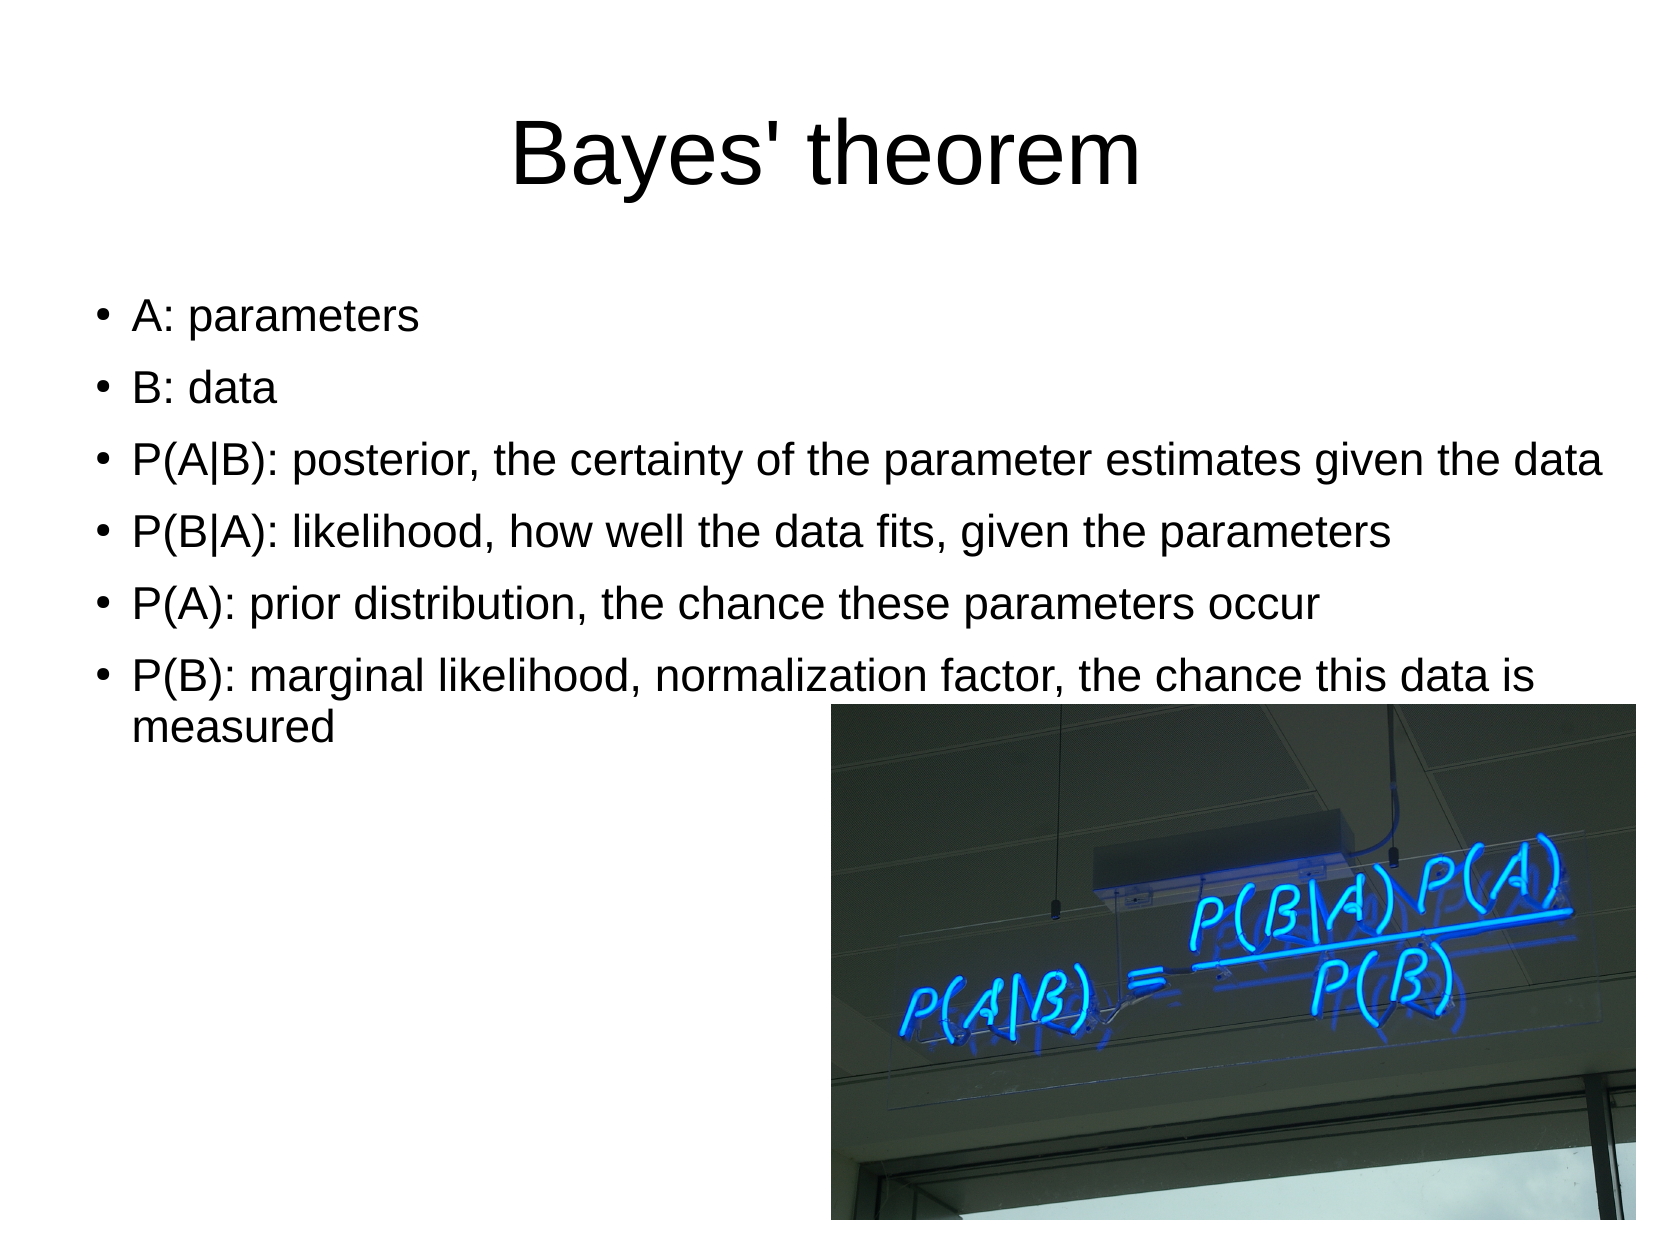

# Bayes' theorem
A: parameters
B: data
P(A|B): posterior, the certainty of the parameter estimates given the data
P(B|A): likelihood, how well the data fits, given the parameters
P(A): prior distribution, the chance these parameters occur
P(B): marginal likelihood, normalization factor, the chance this data is measured